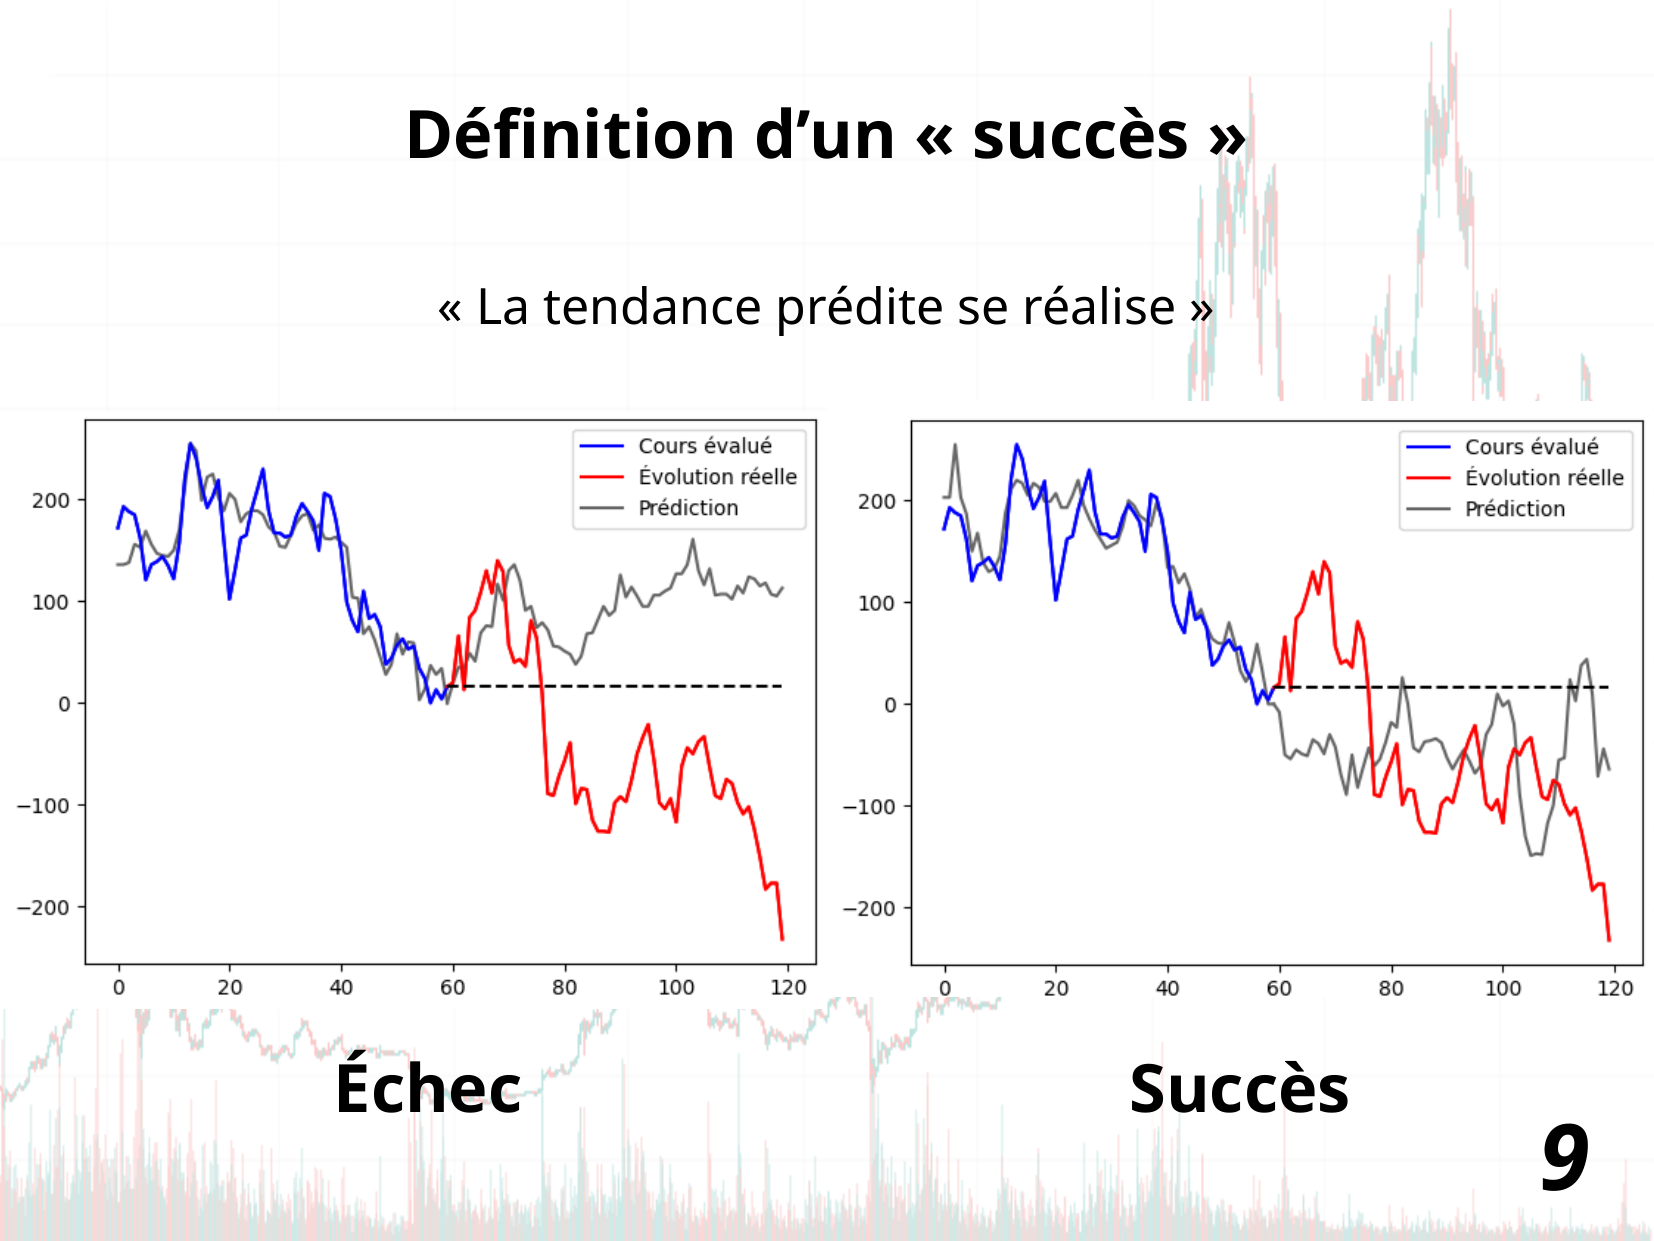

# Définition d’un « succès »
« La tendance prédite se réalise »
Échec
Succès
9